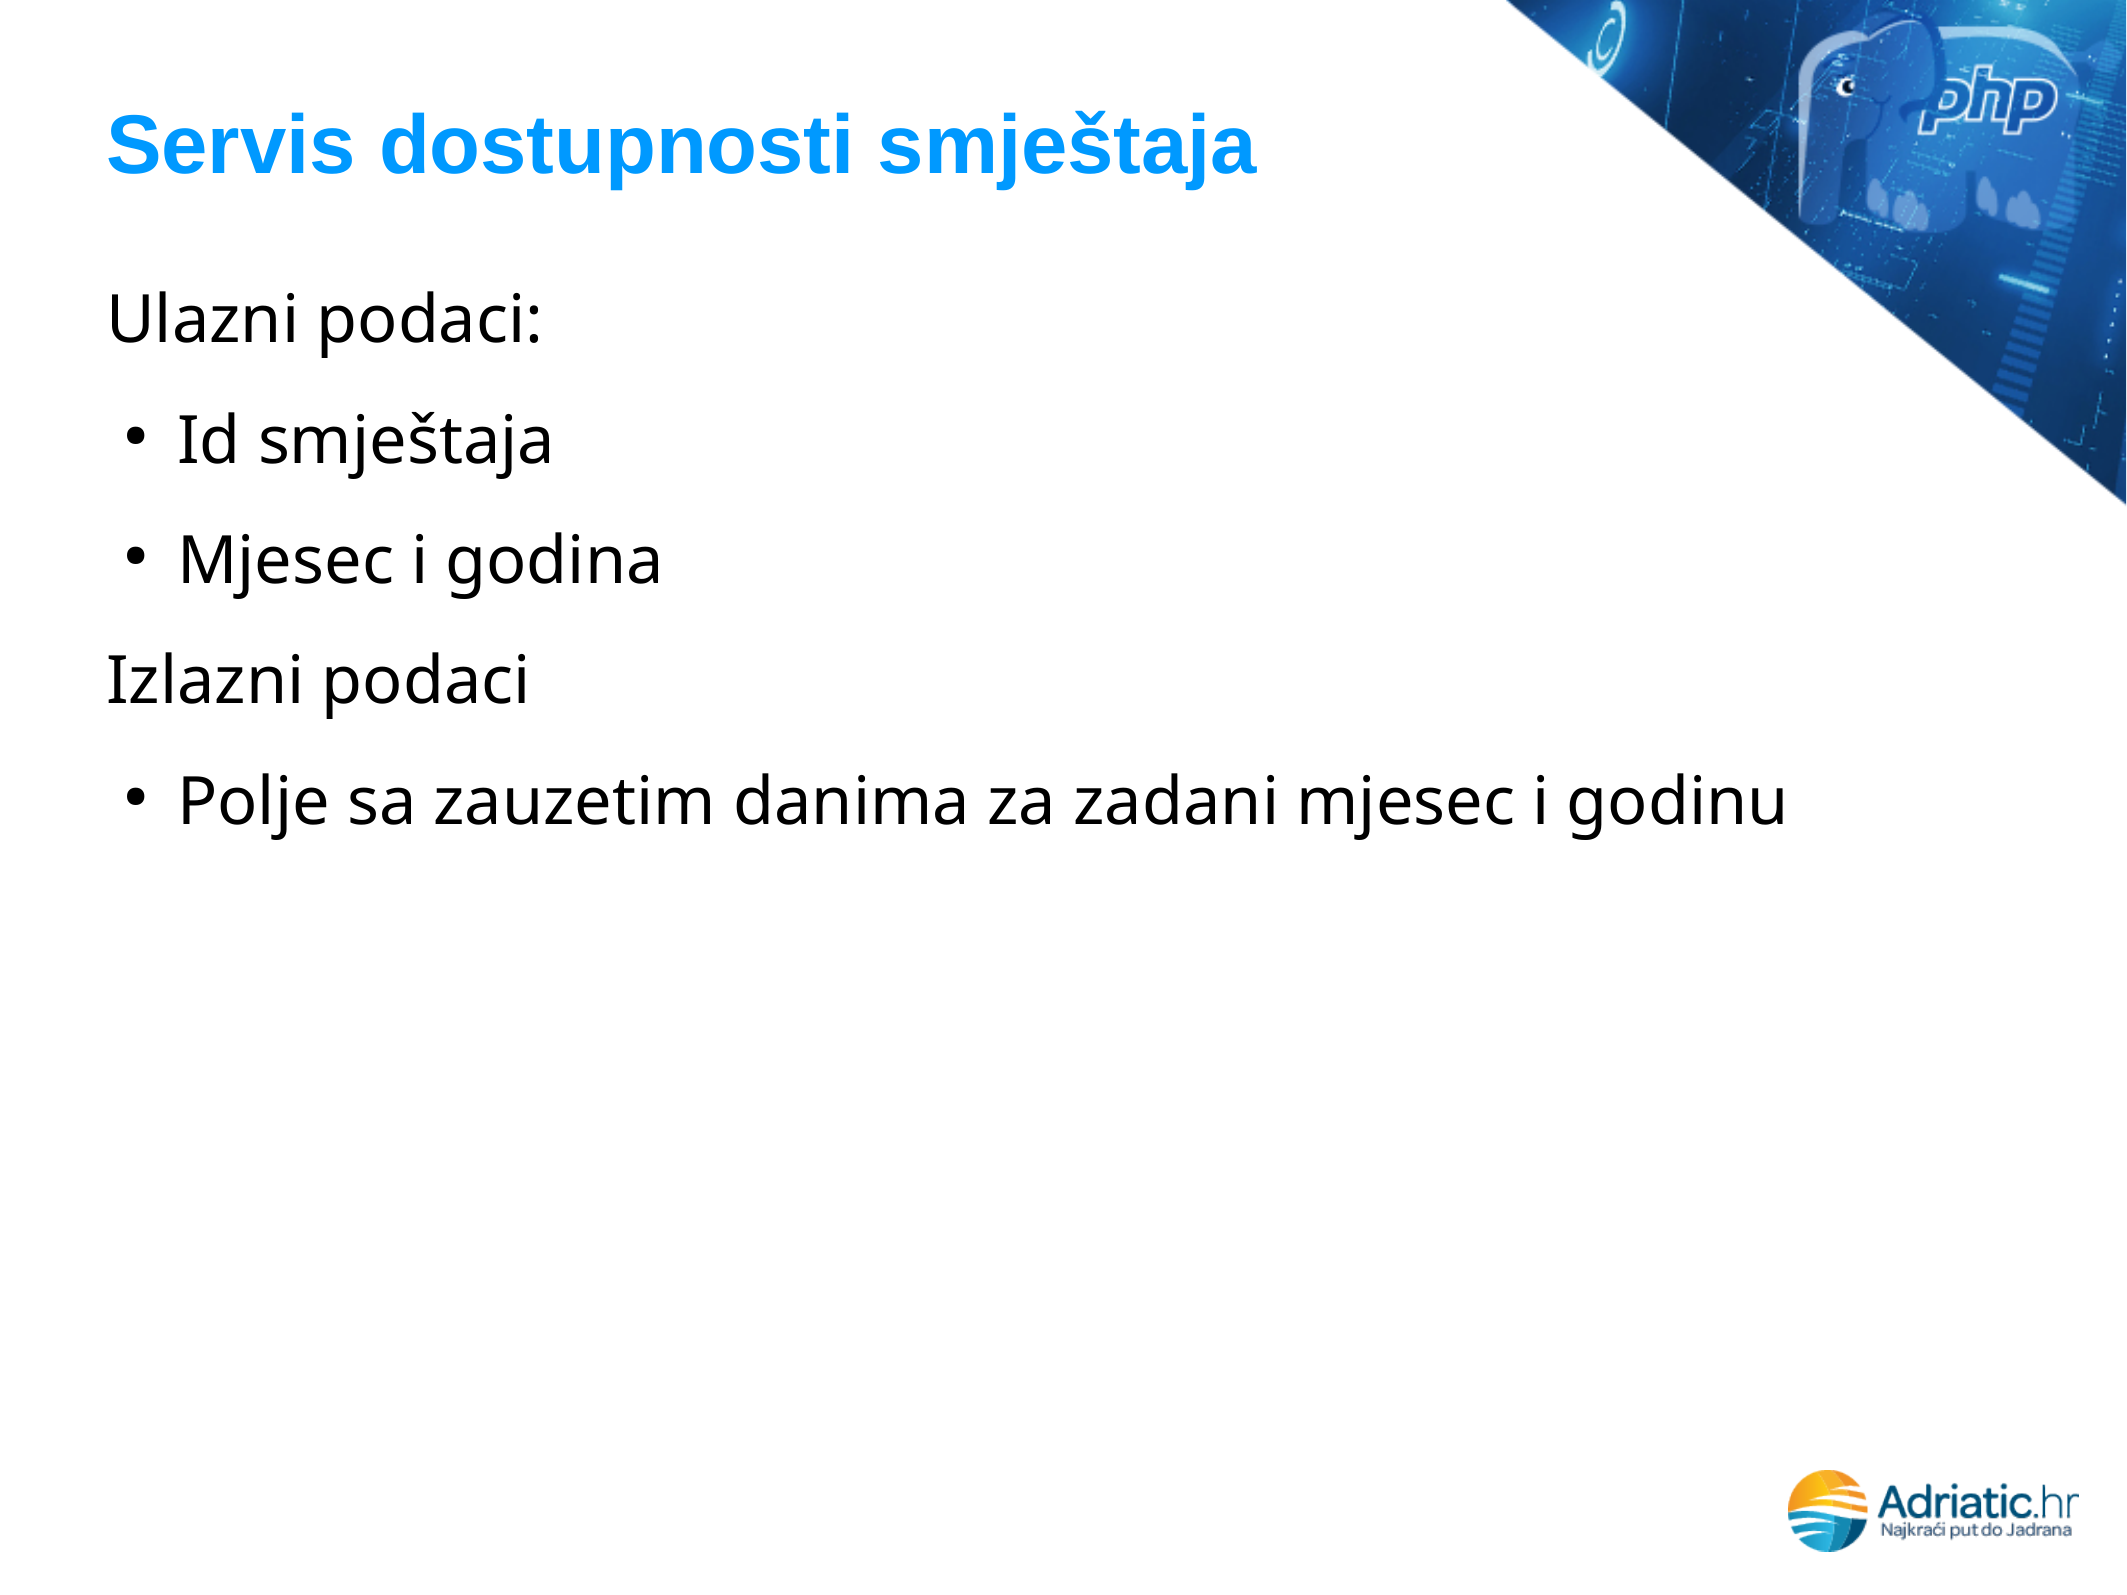

# Servis dostupnosti smještaja
Ulazni podaci:
Id smještaja
Mjesec i godina
Izlazni podaci
Polje sa zauzetim danima za zadani mjesec i godinu